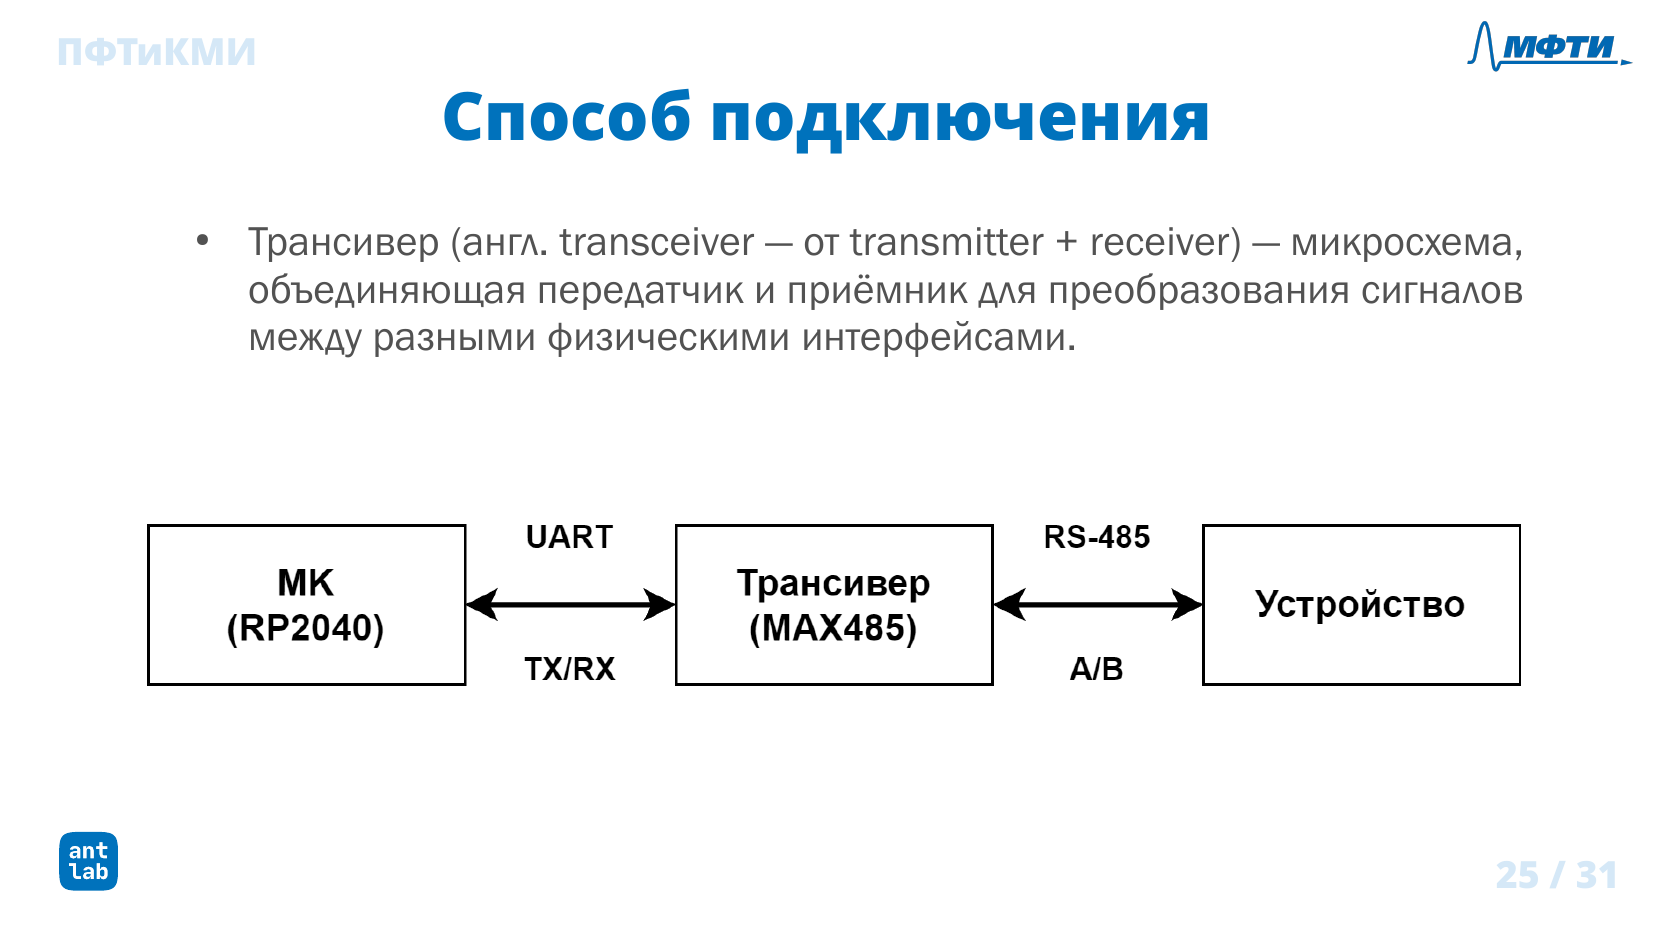

# Способ подключения
Трансивер (англ. transceiver — от transmitter + receiver) — микросхема, объединяющая передатчик и приёмник для преобразования сигналов между разными физическими интерфейсами.